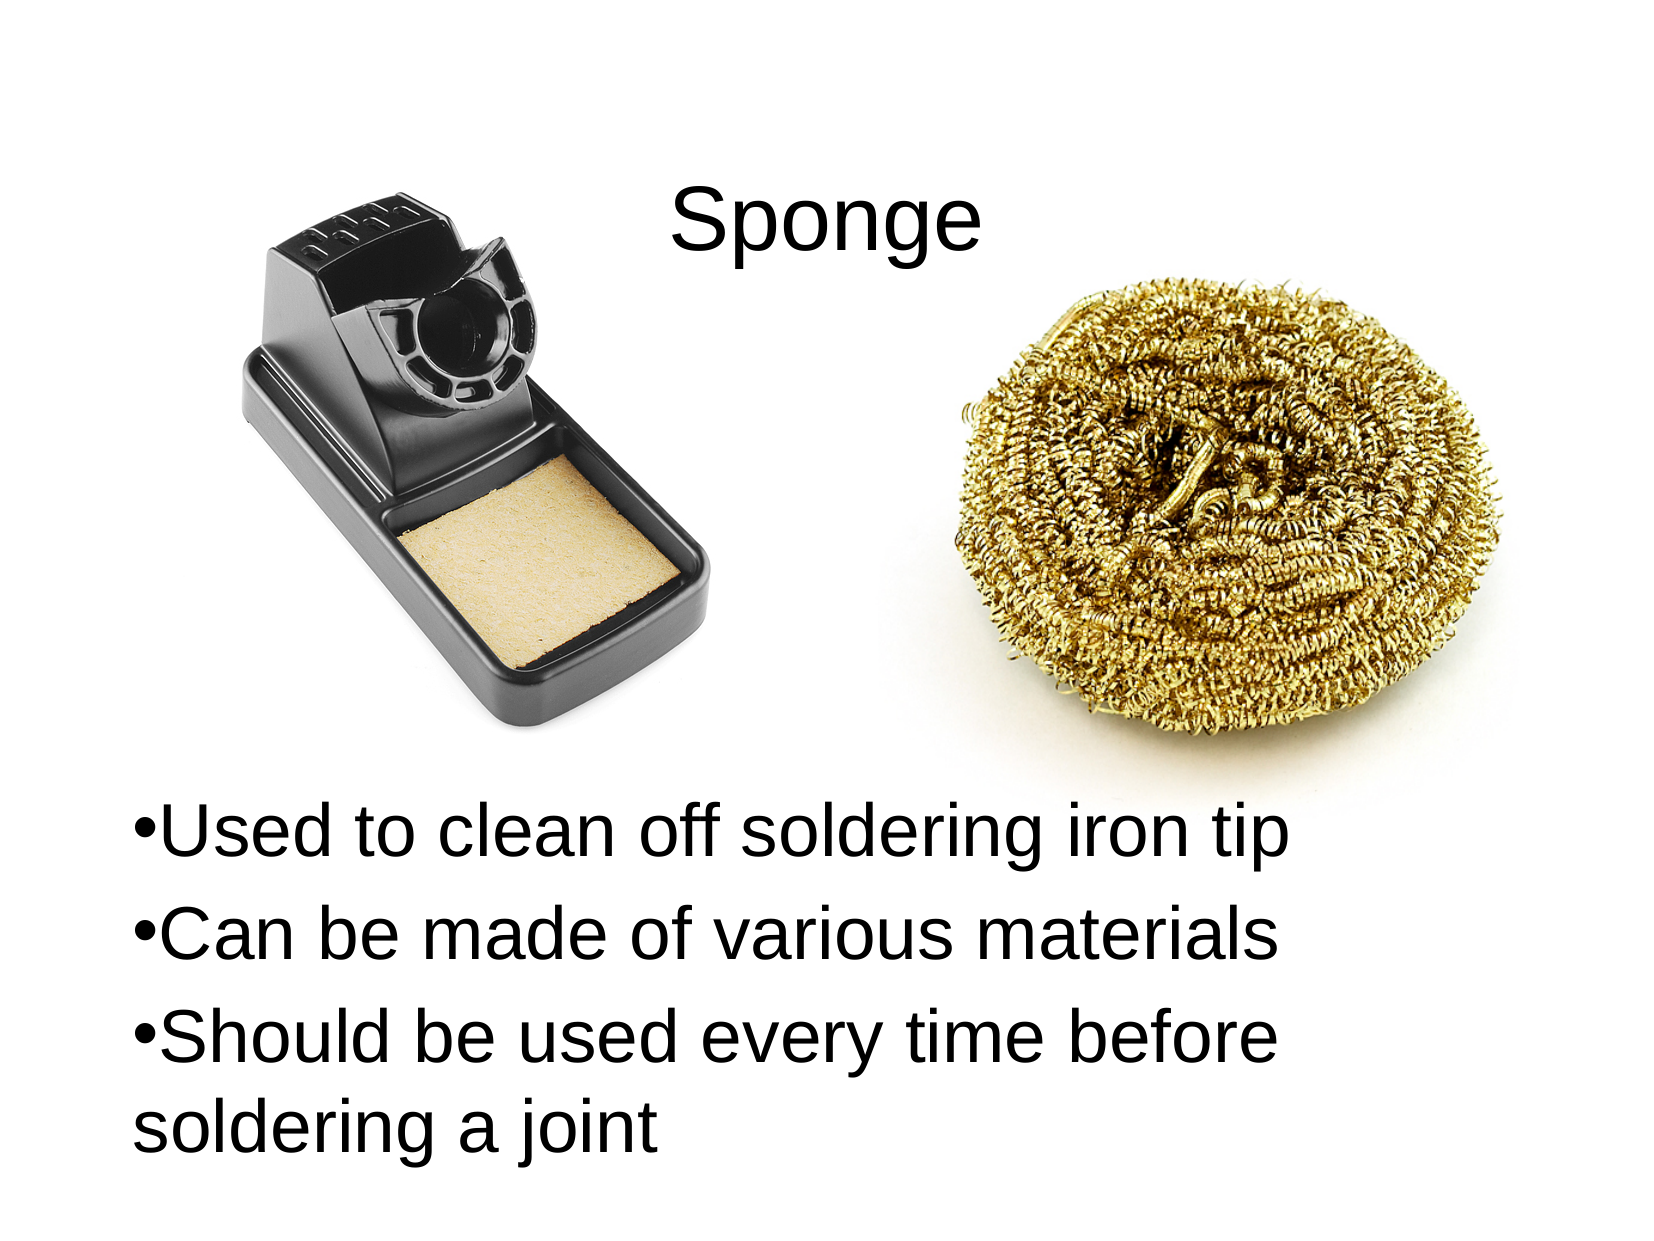

# Sponge
Used to clean off soldering iron tip
Can be made of various materials
Should be used every time before soldering a joint